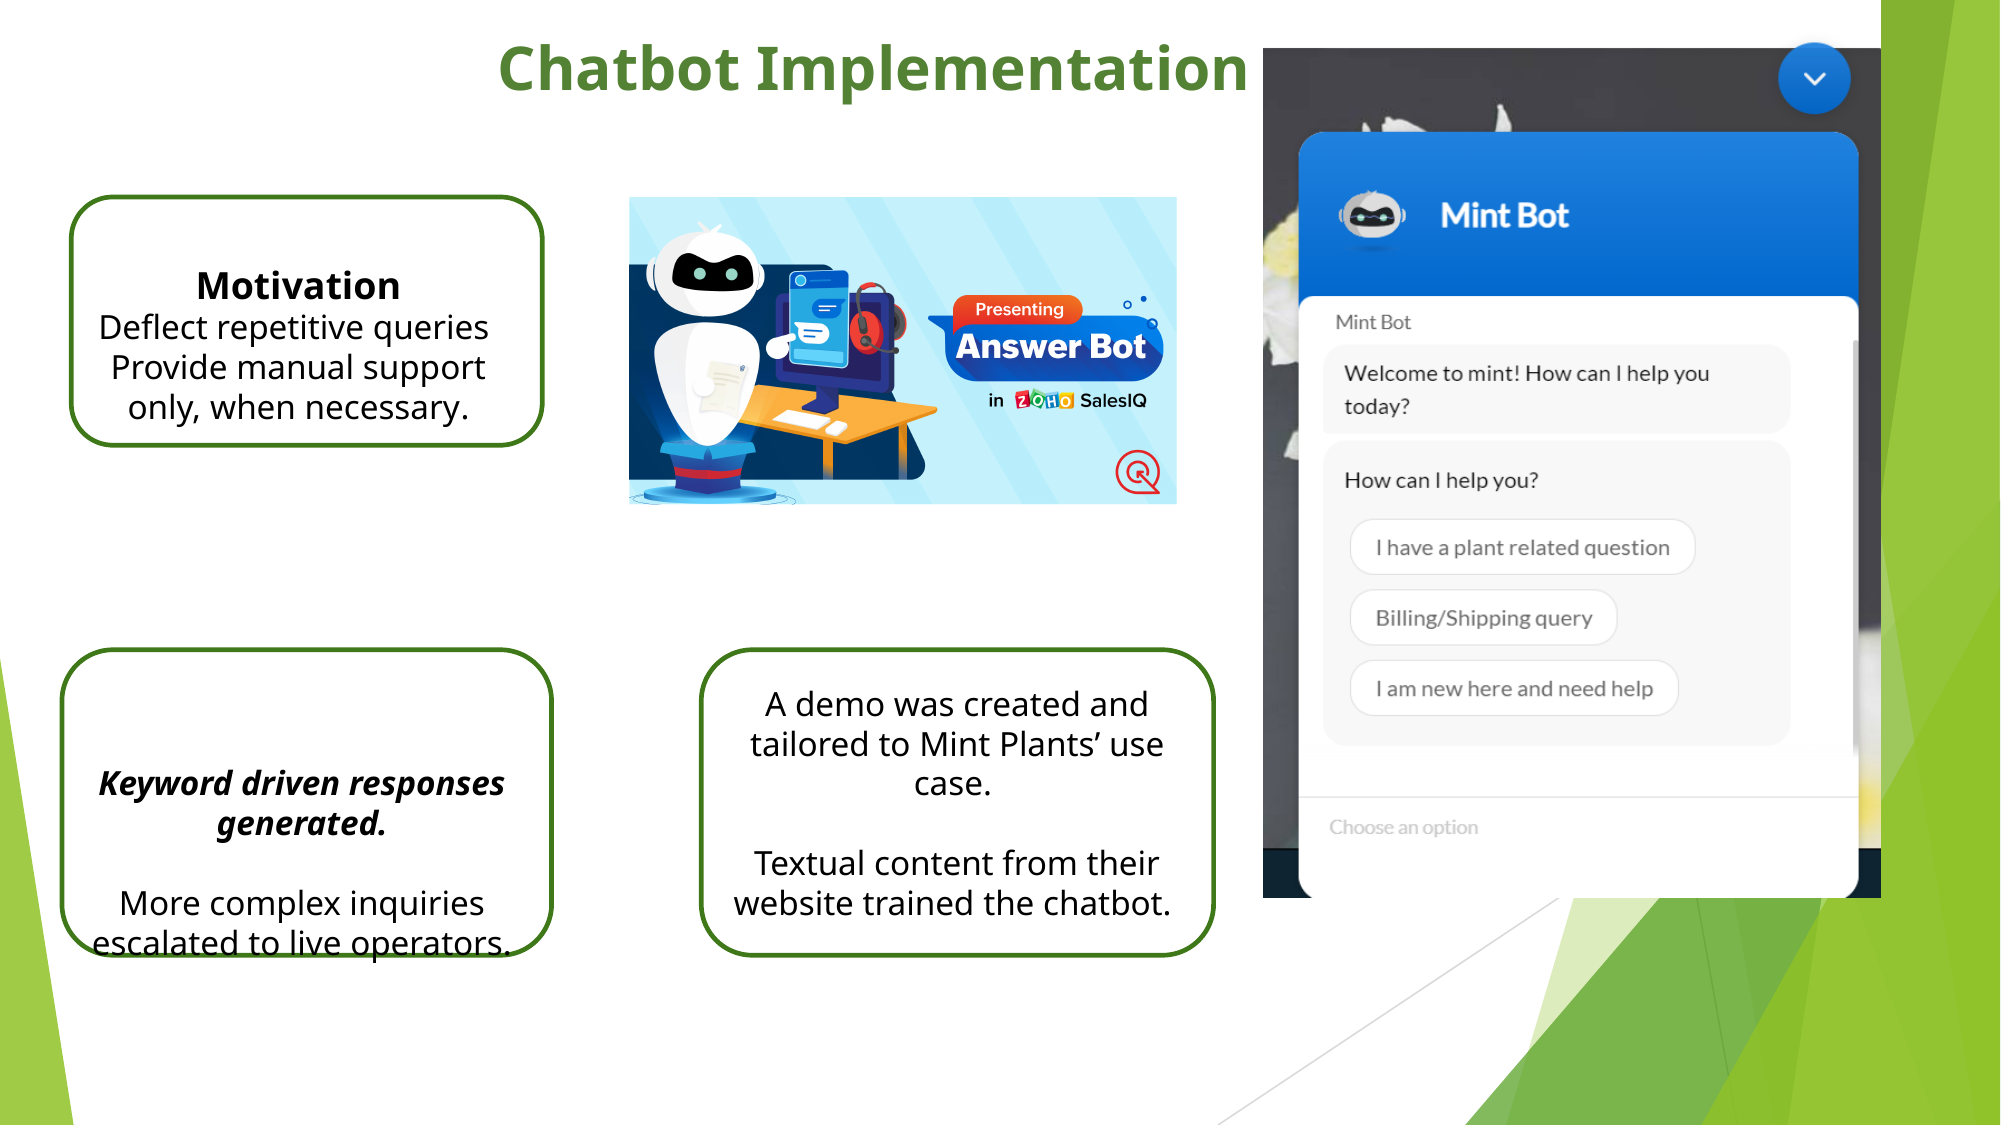

# Chatbot Implementation
Motivation
Deflect repetitive queries
Provide manual support only, when necessary.
Keyword driven responses generated.
More complex inquiries escalated to live operators.
A demo was created and tailored to Mint Plants’ use case.
Textual content from their website trained the chatbot.